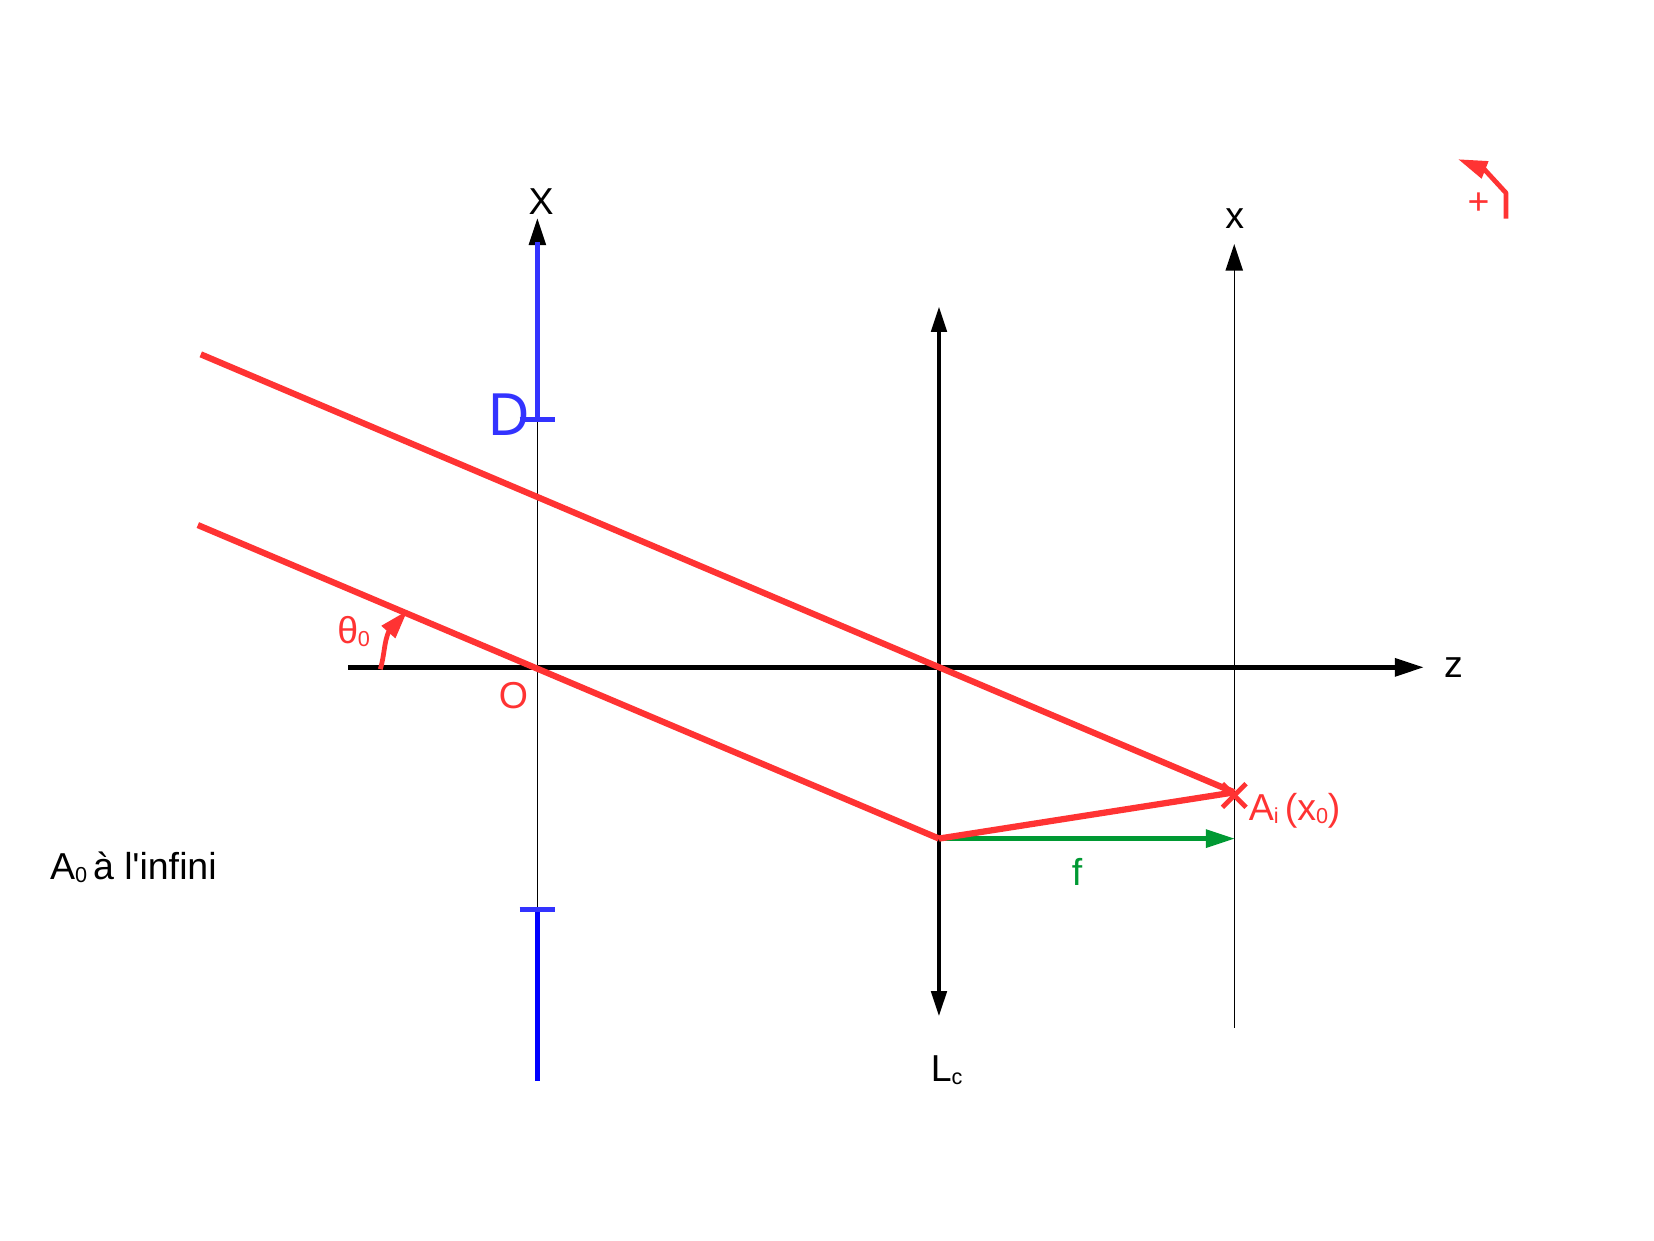

X
+
x
D
θ0
z
O
Ai (x0)
A0 à l'infini
f
Lc